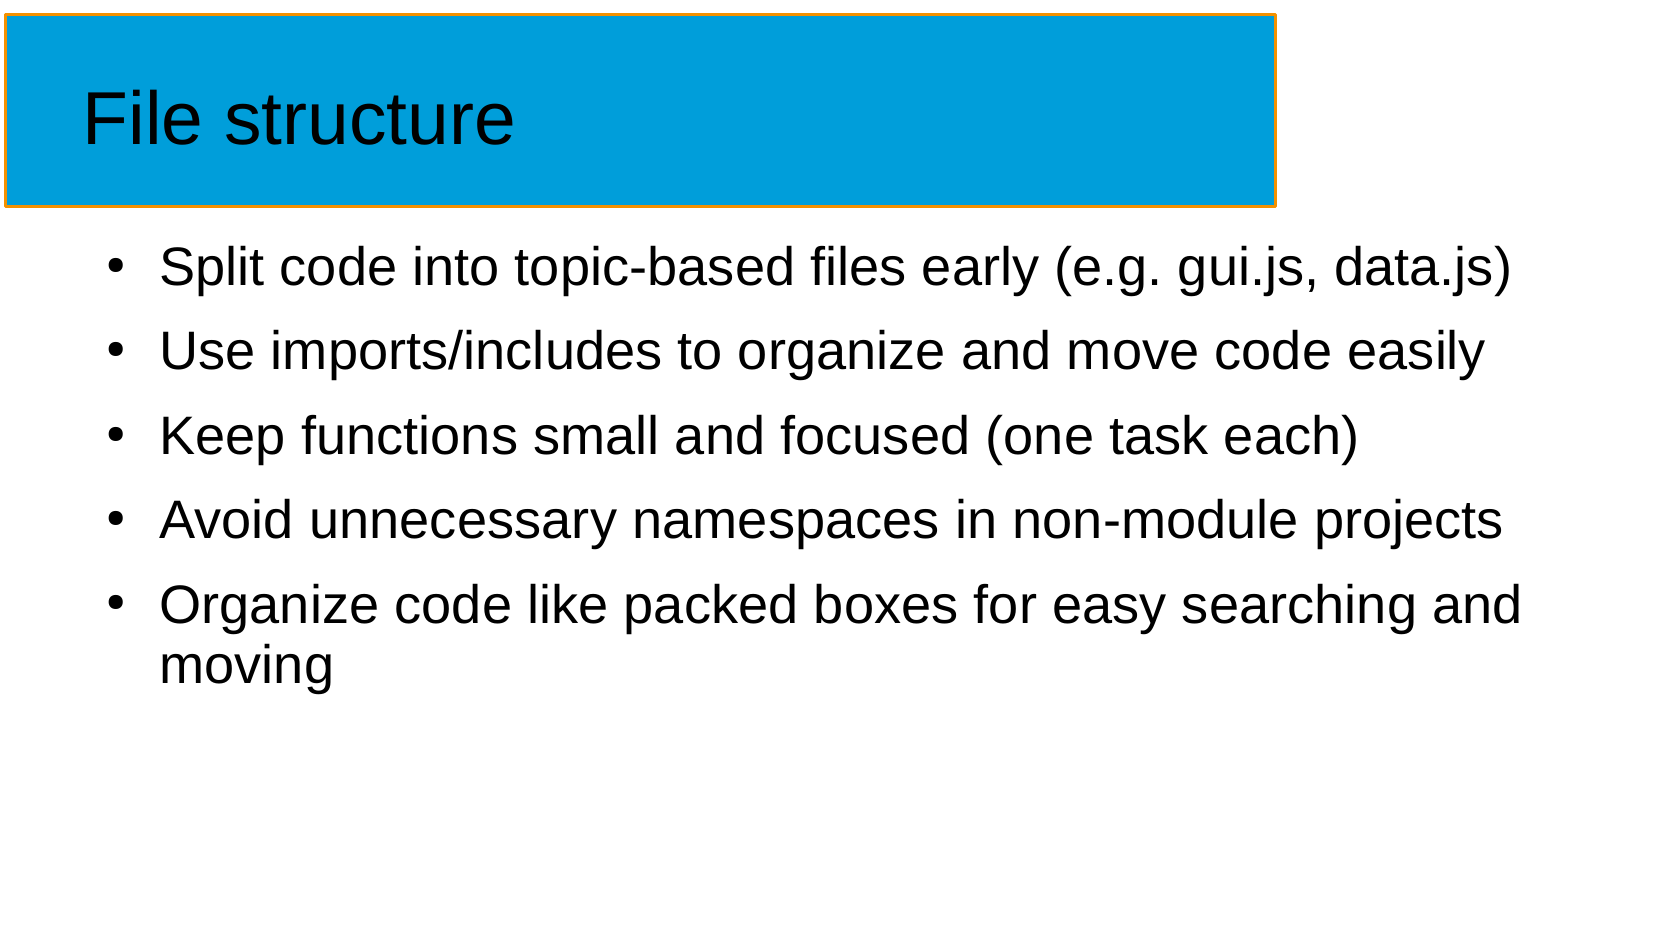

# File structure
Split code into topic-based files early (e.g. gui.js, data.js)
Use imports/includes to organize and move code easily
Keep functions small and focused (one task each)
Avoid unnecessary namespaces in non-module projects
Organize code like packed boxes for easy searching and moving